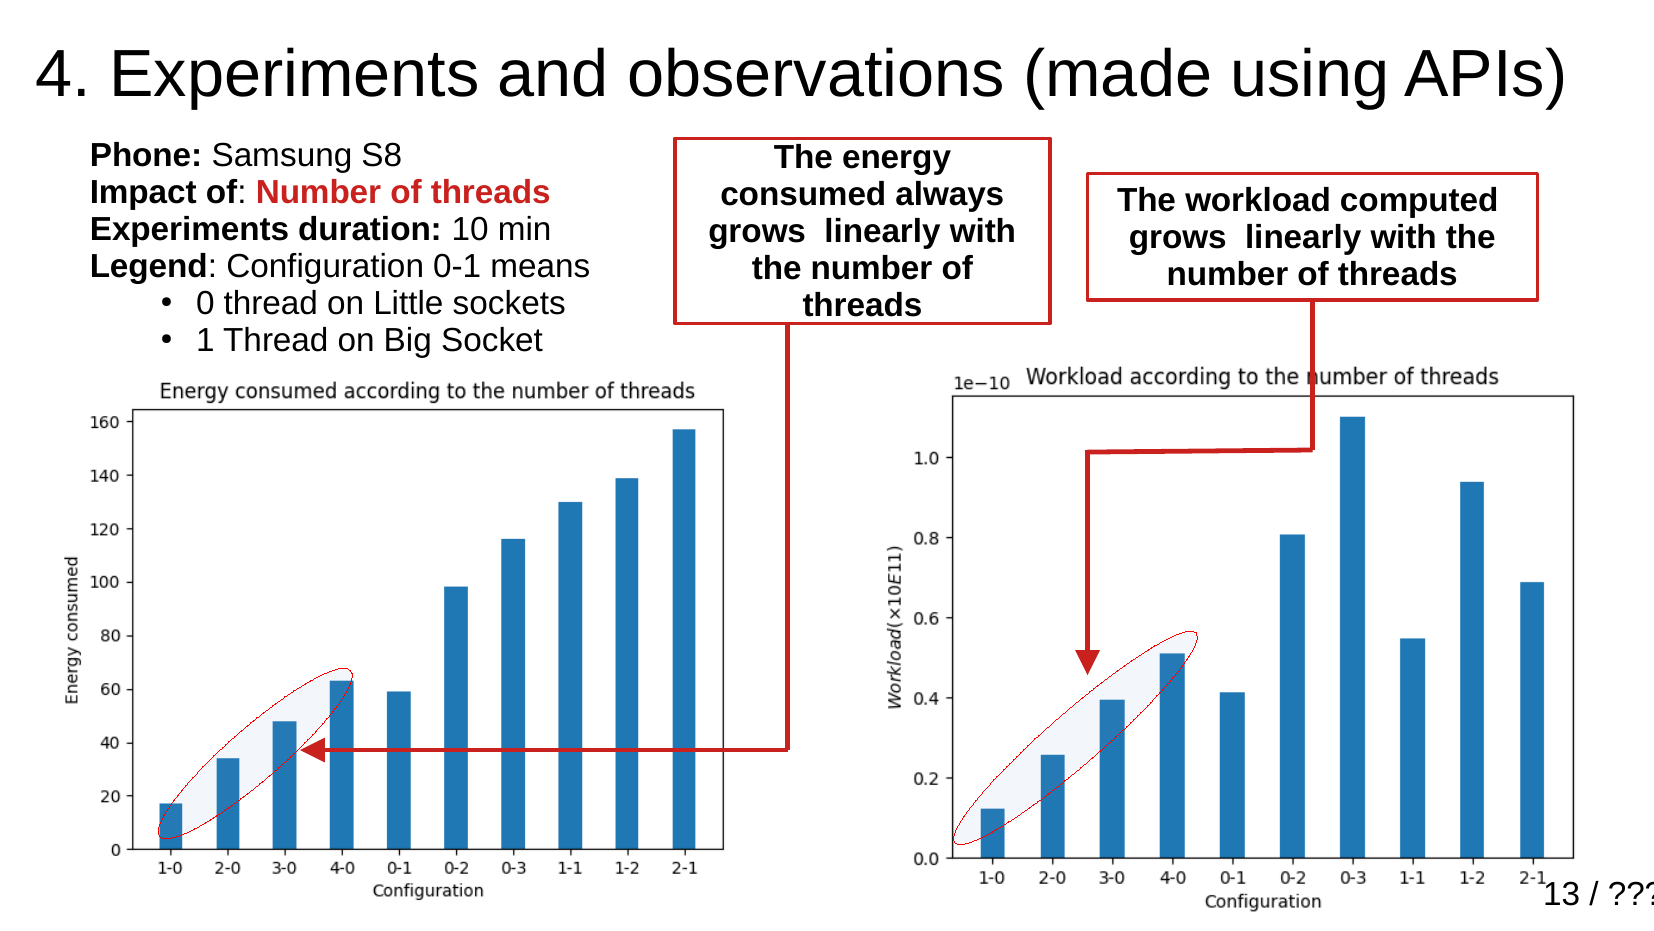

# 4. Experiments and observations (made using APIs)
Phone: Samsung S8
Impact of: Number of threads
Experiments duration: 10 min
Legend: Configuration 0-1 means
0 thread on Little sockets
1 Thread on Big Socket
The energy consumed always grows linearly with the number of threads
The workload computed grows linearly with the number of threads
13 / ???